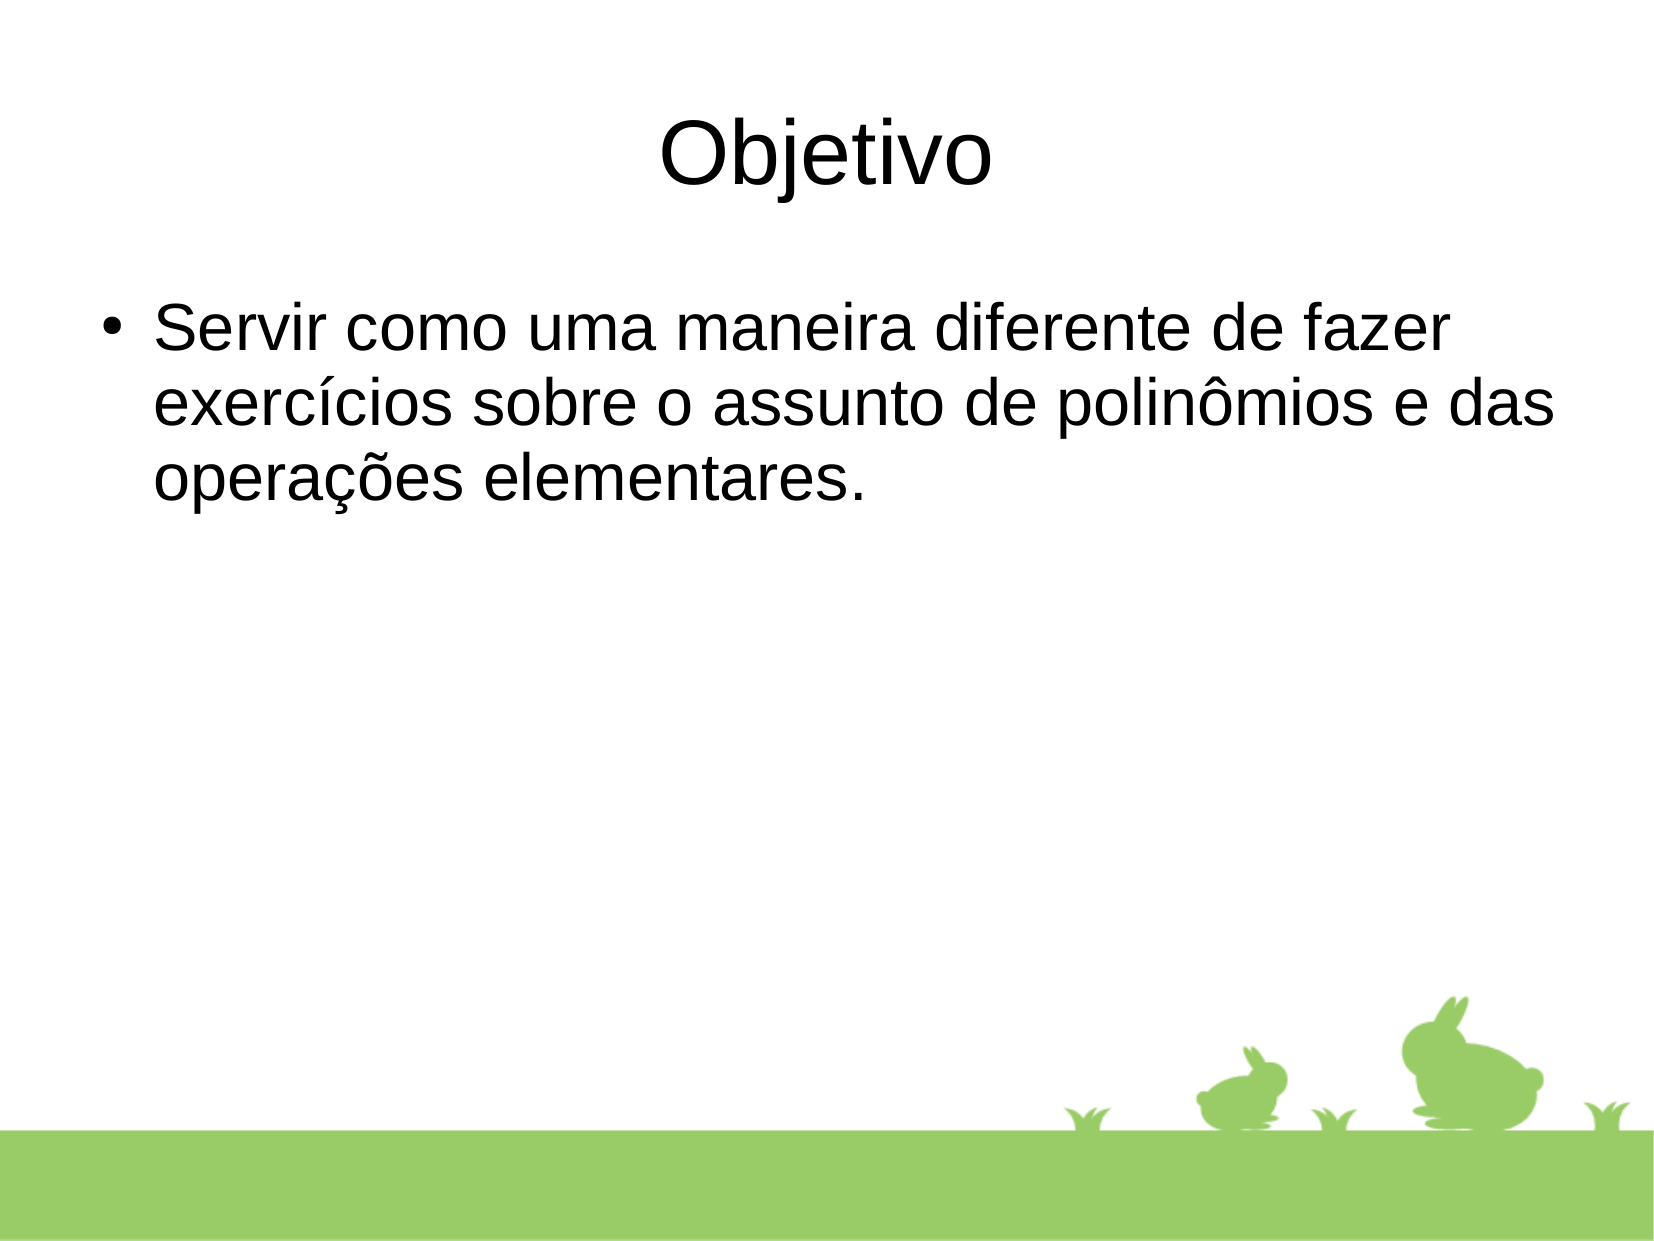

# Objetivo
Servir como uma maneira diferente de fazer exercícios sobre o assunto de polinômios e das operações elementares.